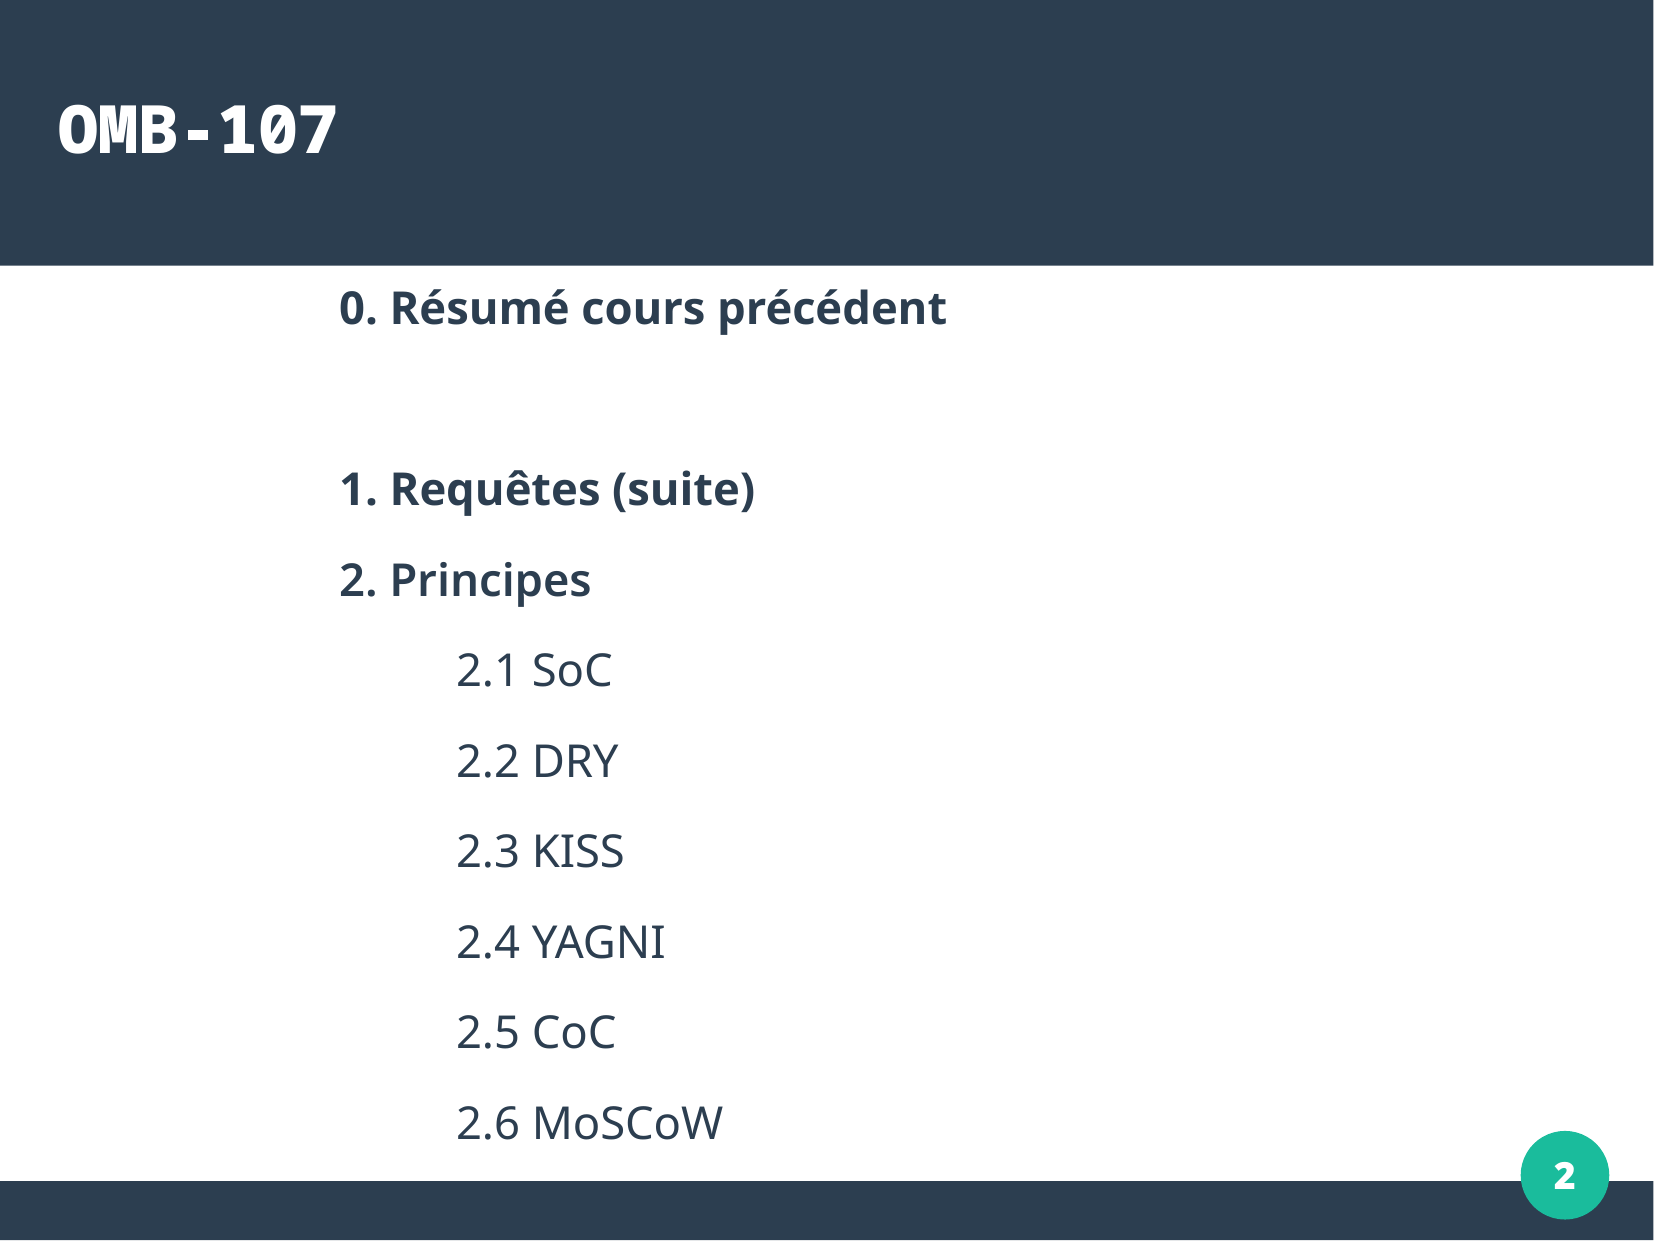

# OMB-107
0. Résumé cours précédent
1. Requêtes (suite)
2. Principes
2.1 SoC
2.2 DRY
2.3 KISS
2.4 YAGNI
2.5 CoC
2.6 MoSCoW
2